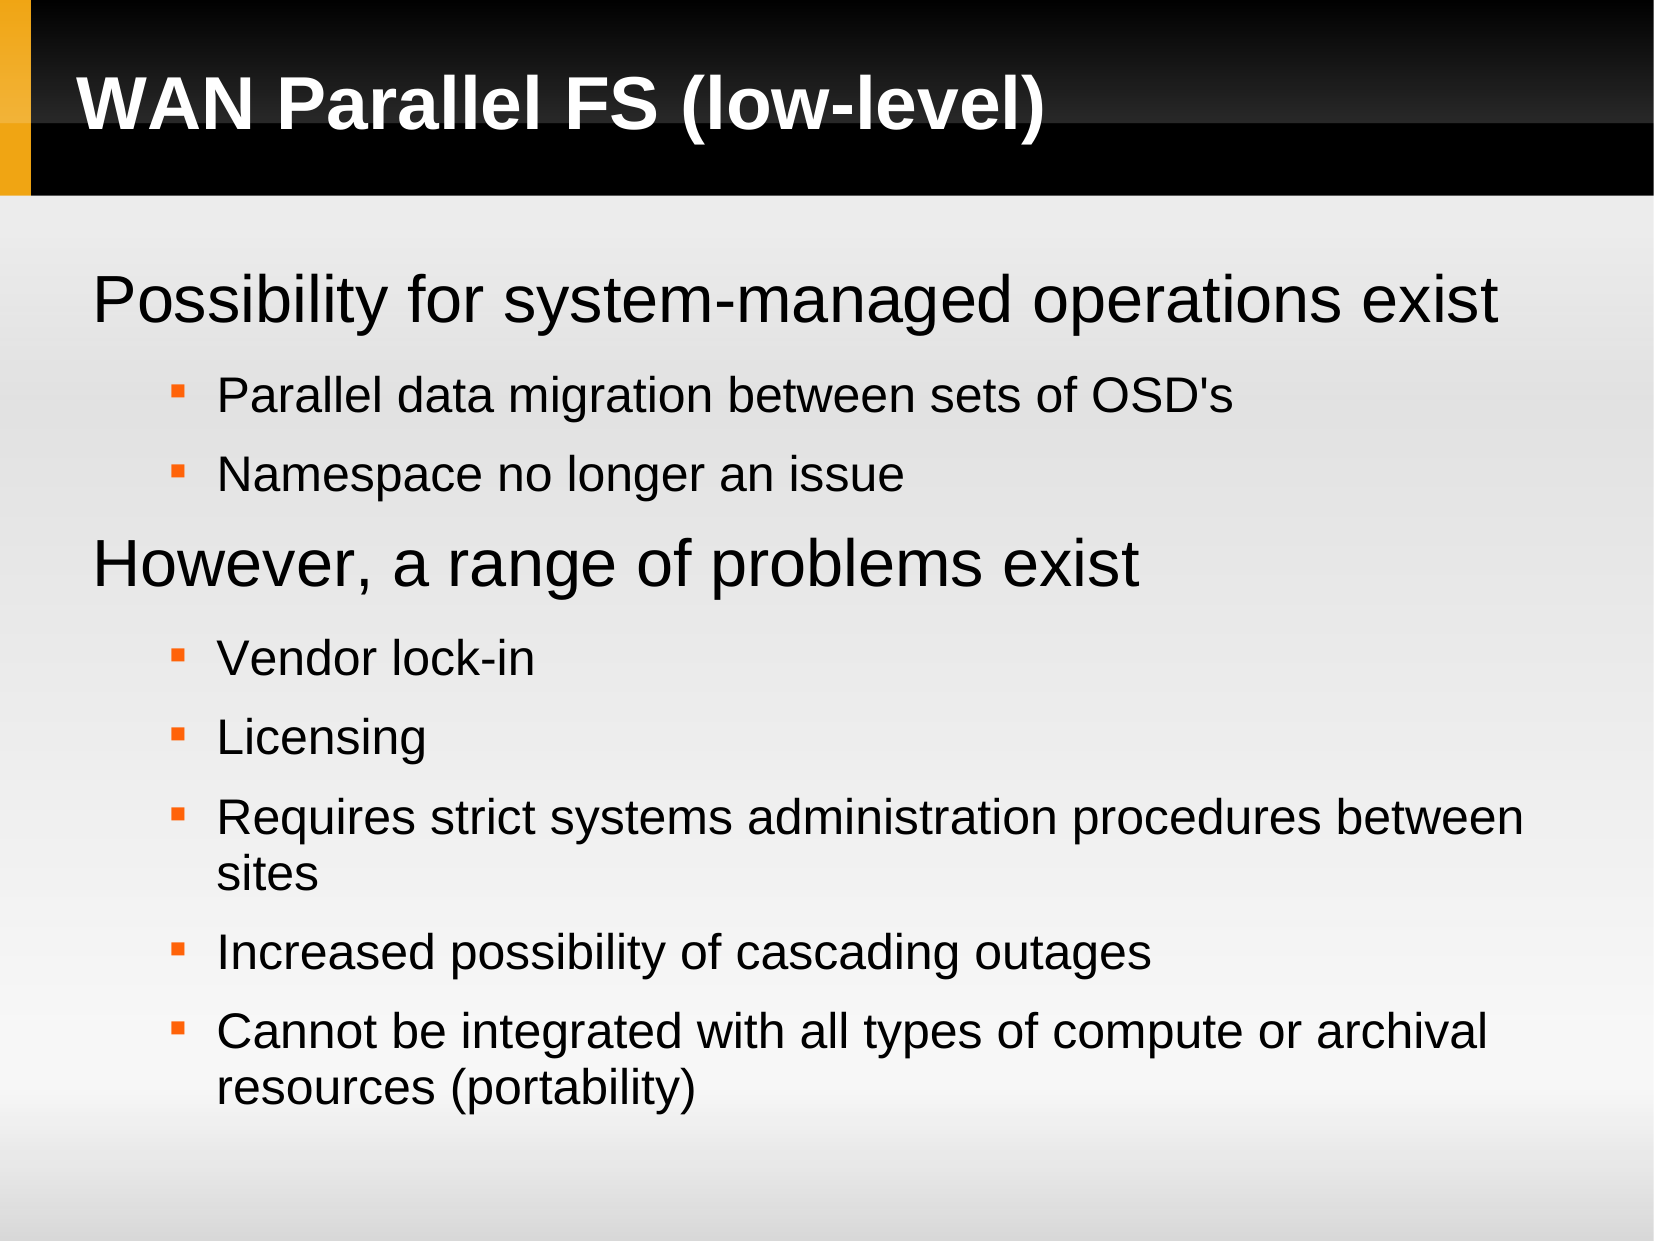

# WAN Parallel FS (low-level)
Possibility for system-managed operations exist
Parallel data migration between sets of OSD's
Namespace no longer an issue
However, a range of problems exist
Vendor lock-in
Licensing
Requires strict systems administration procedures between sites
Increased possibility of cascading outages
Cannot be integrated with all types of compute or archival resources (portability)